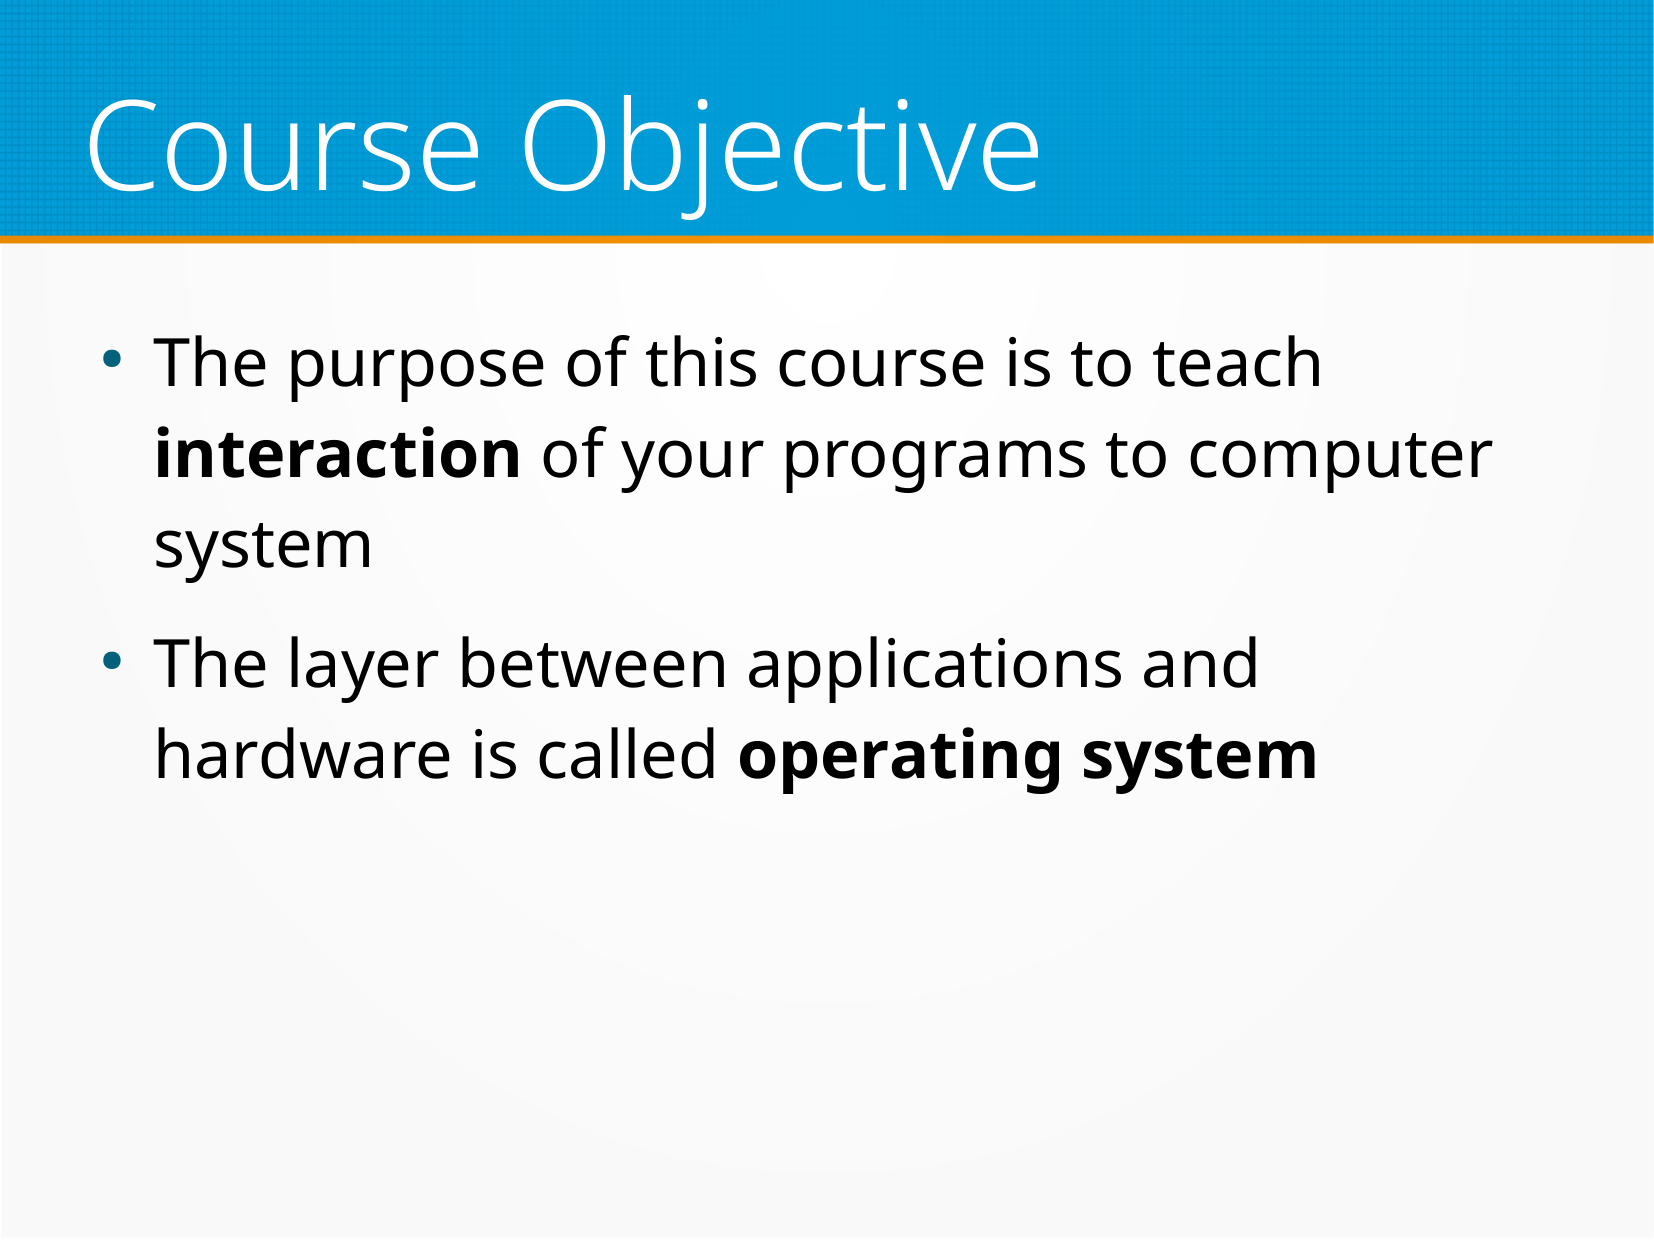

# Course Objective
The purpose of this course is to teach interaction of your programs to computer system
The layer between applications and hardware is called operating system